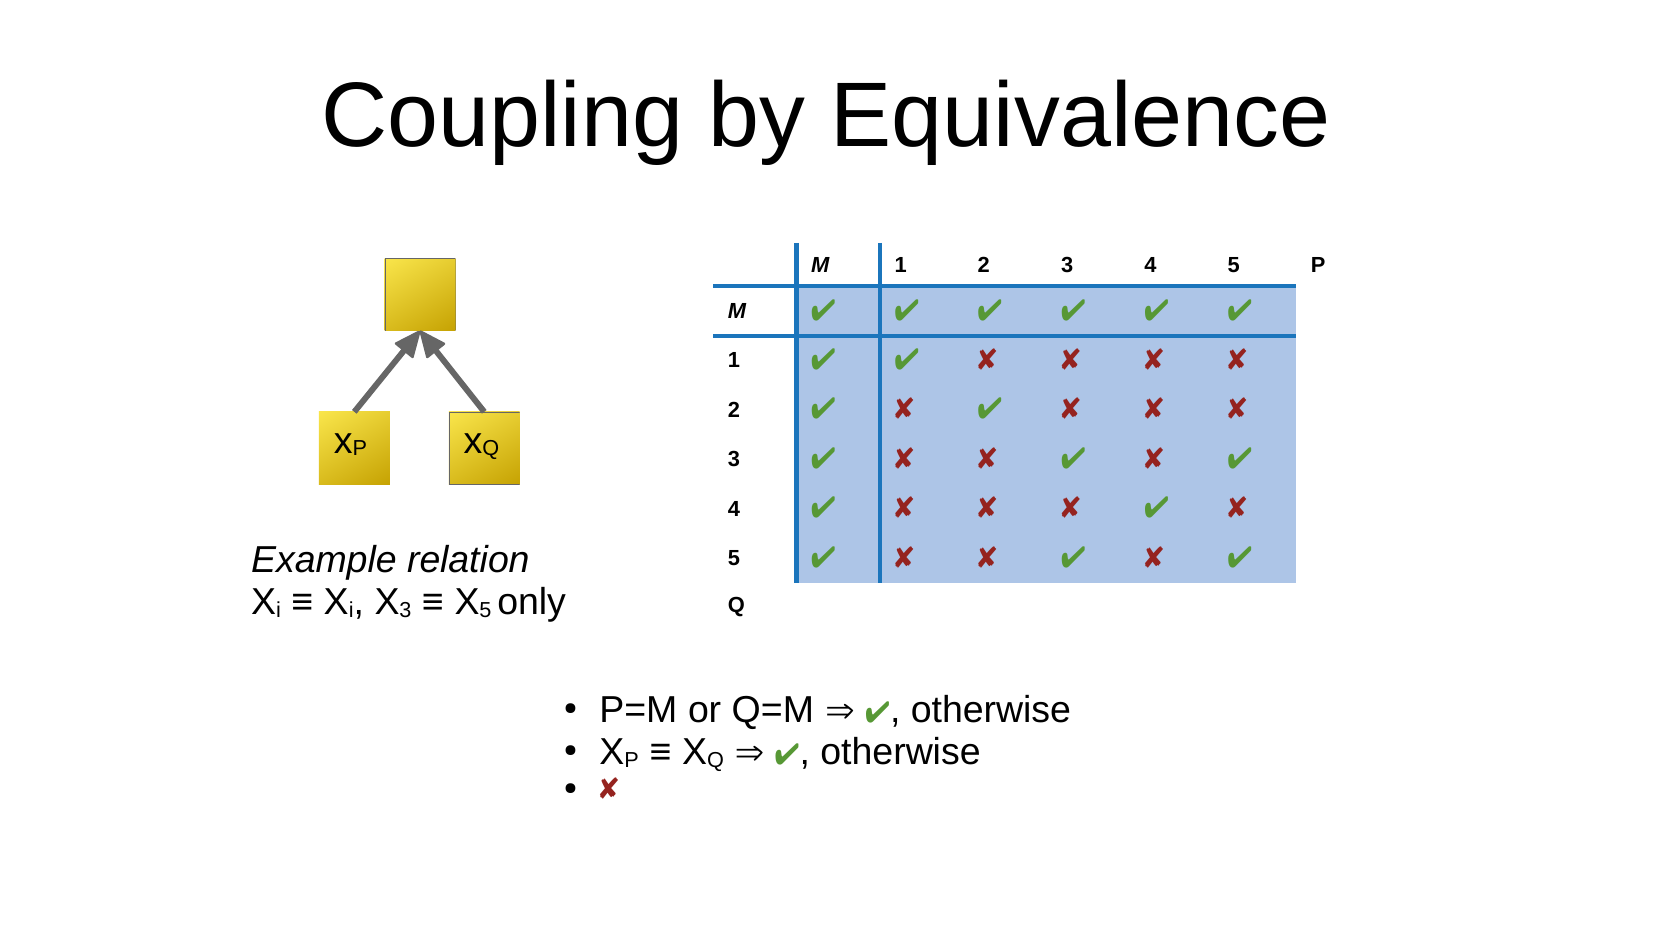

# Coupling by Equivalence
| | M | 1 | 2 | 3 | 4 | 5 | P |
| --- | --- | --- | --- | --- | --- | --- | --- |
| M | ✔ | ✔ | ✔ | ✔ | ✔ | ✔ | |
| 1 | ✔ | ✔ | ✘ | ✘ | ✘ | ✘ | |
| 2 | ✔ | ✘ | ✔ | ✘ | ✘ | ✘ | |
| 3 | ✔ | ✘ | ✘ | ✔ | ✘ | ✔ | |
| 4 | ✔ | ✘ | ✘ | ✘ | ✔ | ✘ | |
| 5 | ✔ | ✘ | ✘ | ✔ | ✘ | ✔ | |
| Q | | | | | | | |
xP
xQ
Example relation
Xi ≡ Xi, X3 ≡ X5 only
P=M or Q=M ⇒ ✔, otherwise
XP ≡ XQ ⇒ ✔, otherwise
✘